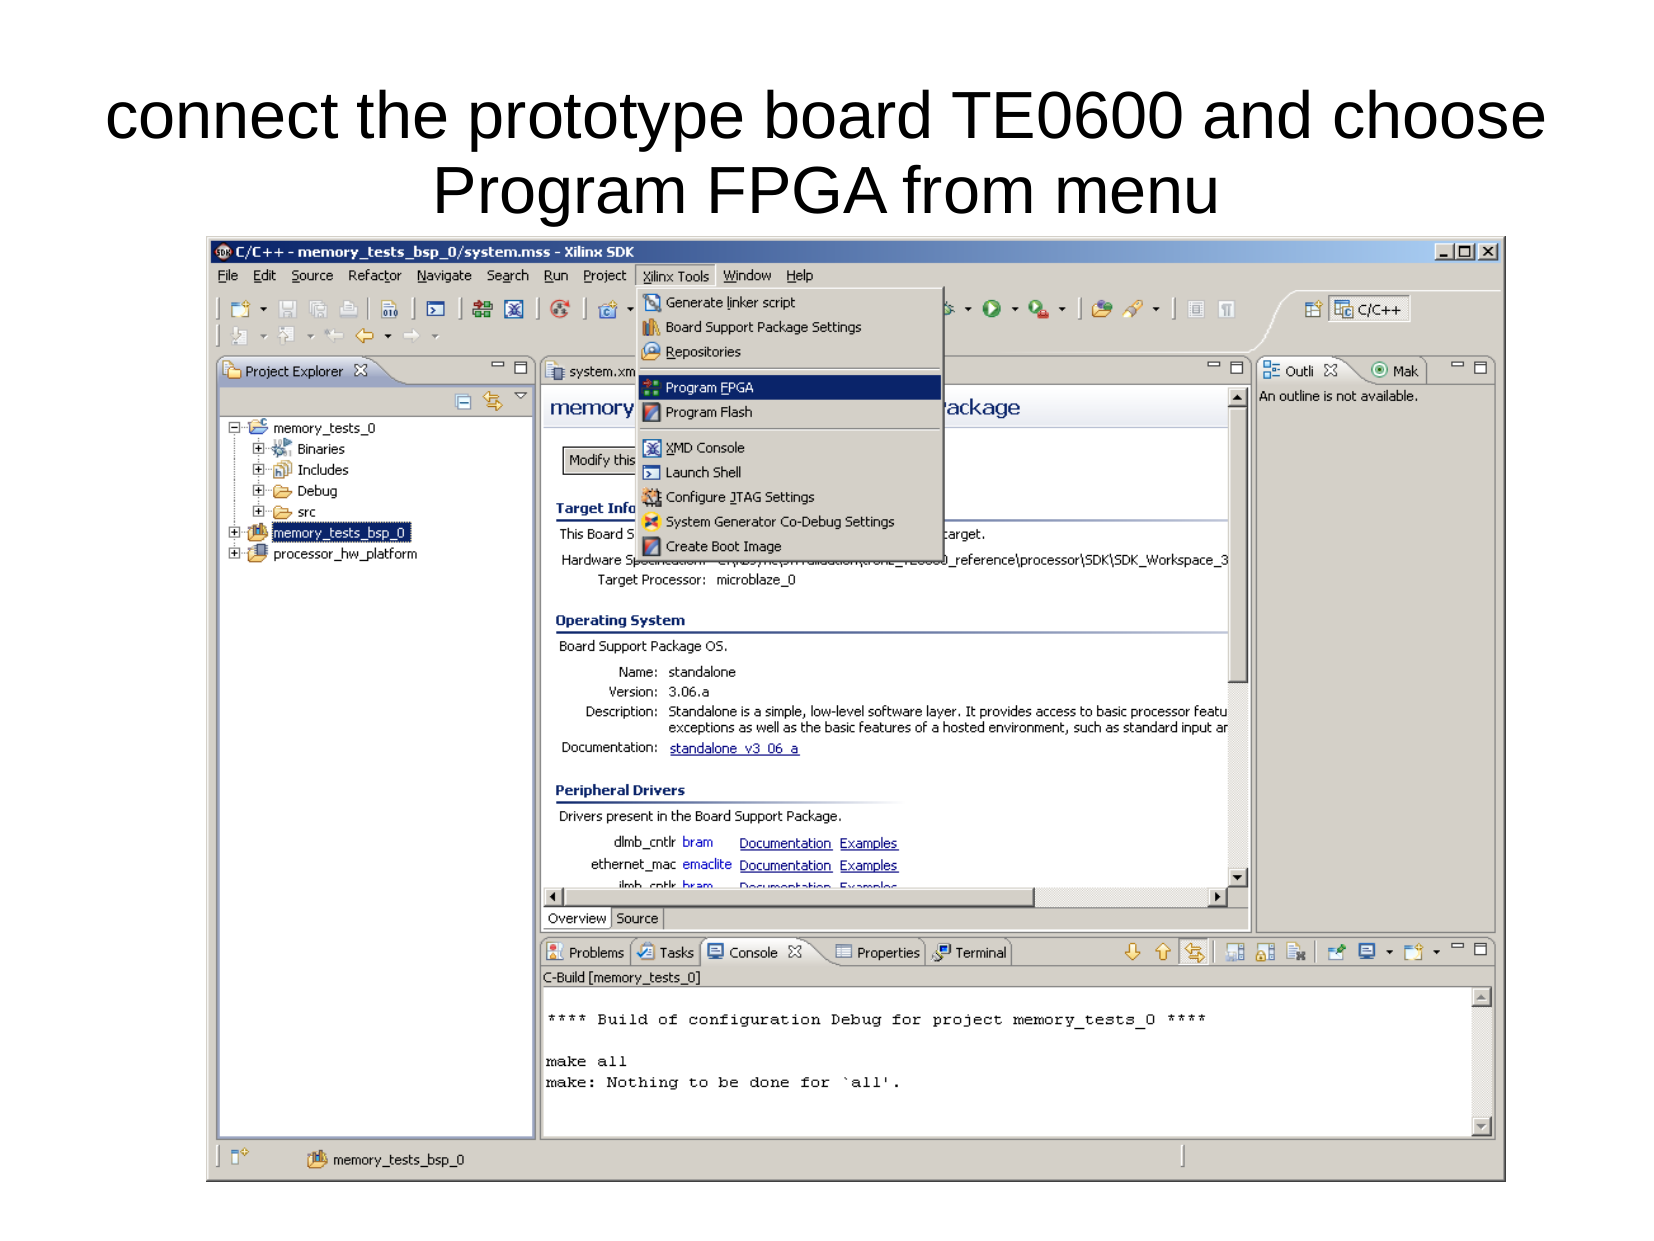

# connect the prototype board TE0600 and choose Program FPGA from menu